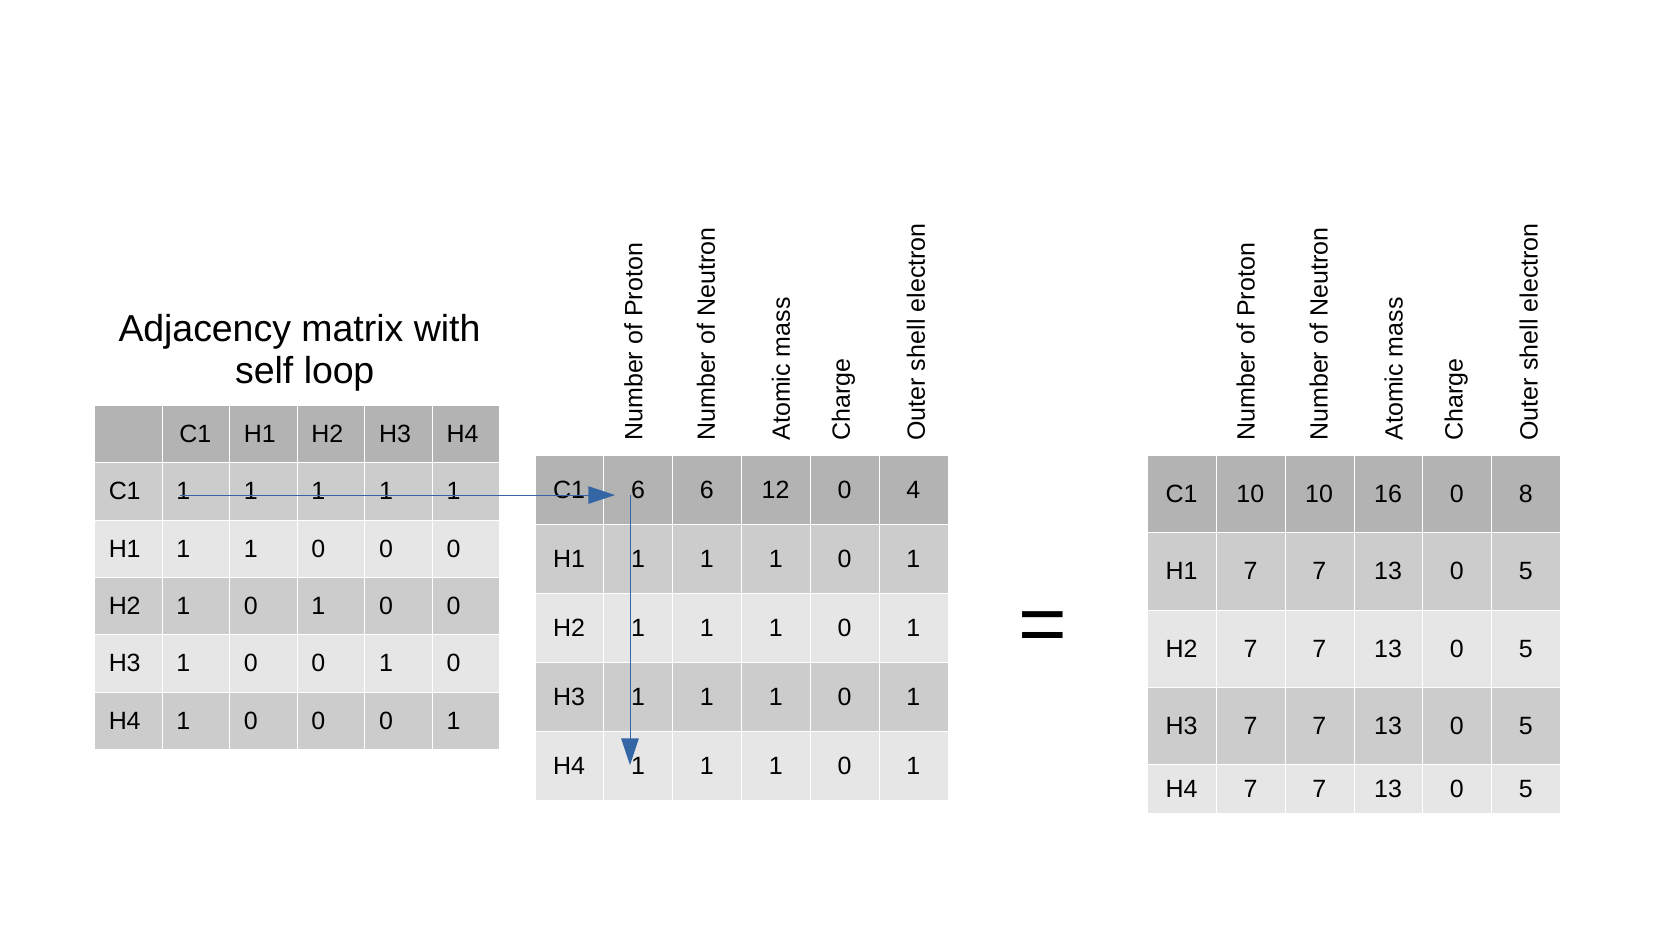

Adjacency matrix with
self loop
Number of Proton
Number of Neutron
Atomic mass
Charge
Outer shell electron
Number of Proton
Number of Neutron
Atomic mass
Charge
Outer shell electron
| | C1 | H1 | H2 | H3 | H4 |
| --- | --- | --- | --- | --- | --- |
| C1 | 1 | 1 | 1 | 1 | 1 |
| H1 | 1 | 1 | 0 | 0 | 0 |
| H2 | 1 | 0 | 1 | 0 | 0 |
| H3 | 1 | 0 | 0 | 1 | 0 |
| H4 | 1 | 0 | 0 | 0 | 1 |
| C1 | 6 | 6 | 12 | 0 | 4 |
| --- | --- | --- | --- | --- | --- |
| H1 | 1 | 1 | 1 | 0 | 1 |
| H2 | 1 | 1 | 1 | 0 | 1 |
| H3 | 1 | 1 | 1 | 0 | 1 |
| H4 | 1 | 1 | 1 | 0 | 1 |
| C1 | 10 | 10 | 16 | 0 | 8 |
| --- | --- | --- | --- | --- | --- |
| H1 | 7 | 7 | 13 | 0 | 5 |
| H2 | 7 | 7 | 13 | 0 | 5 |
| H3 | 7 | 7 | 13 | 0 | 5 |
| H4 | 7 | 7 | 13 | 0 | 5 |
=